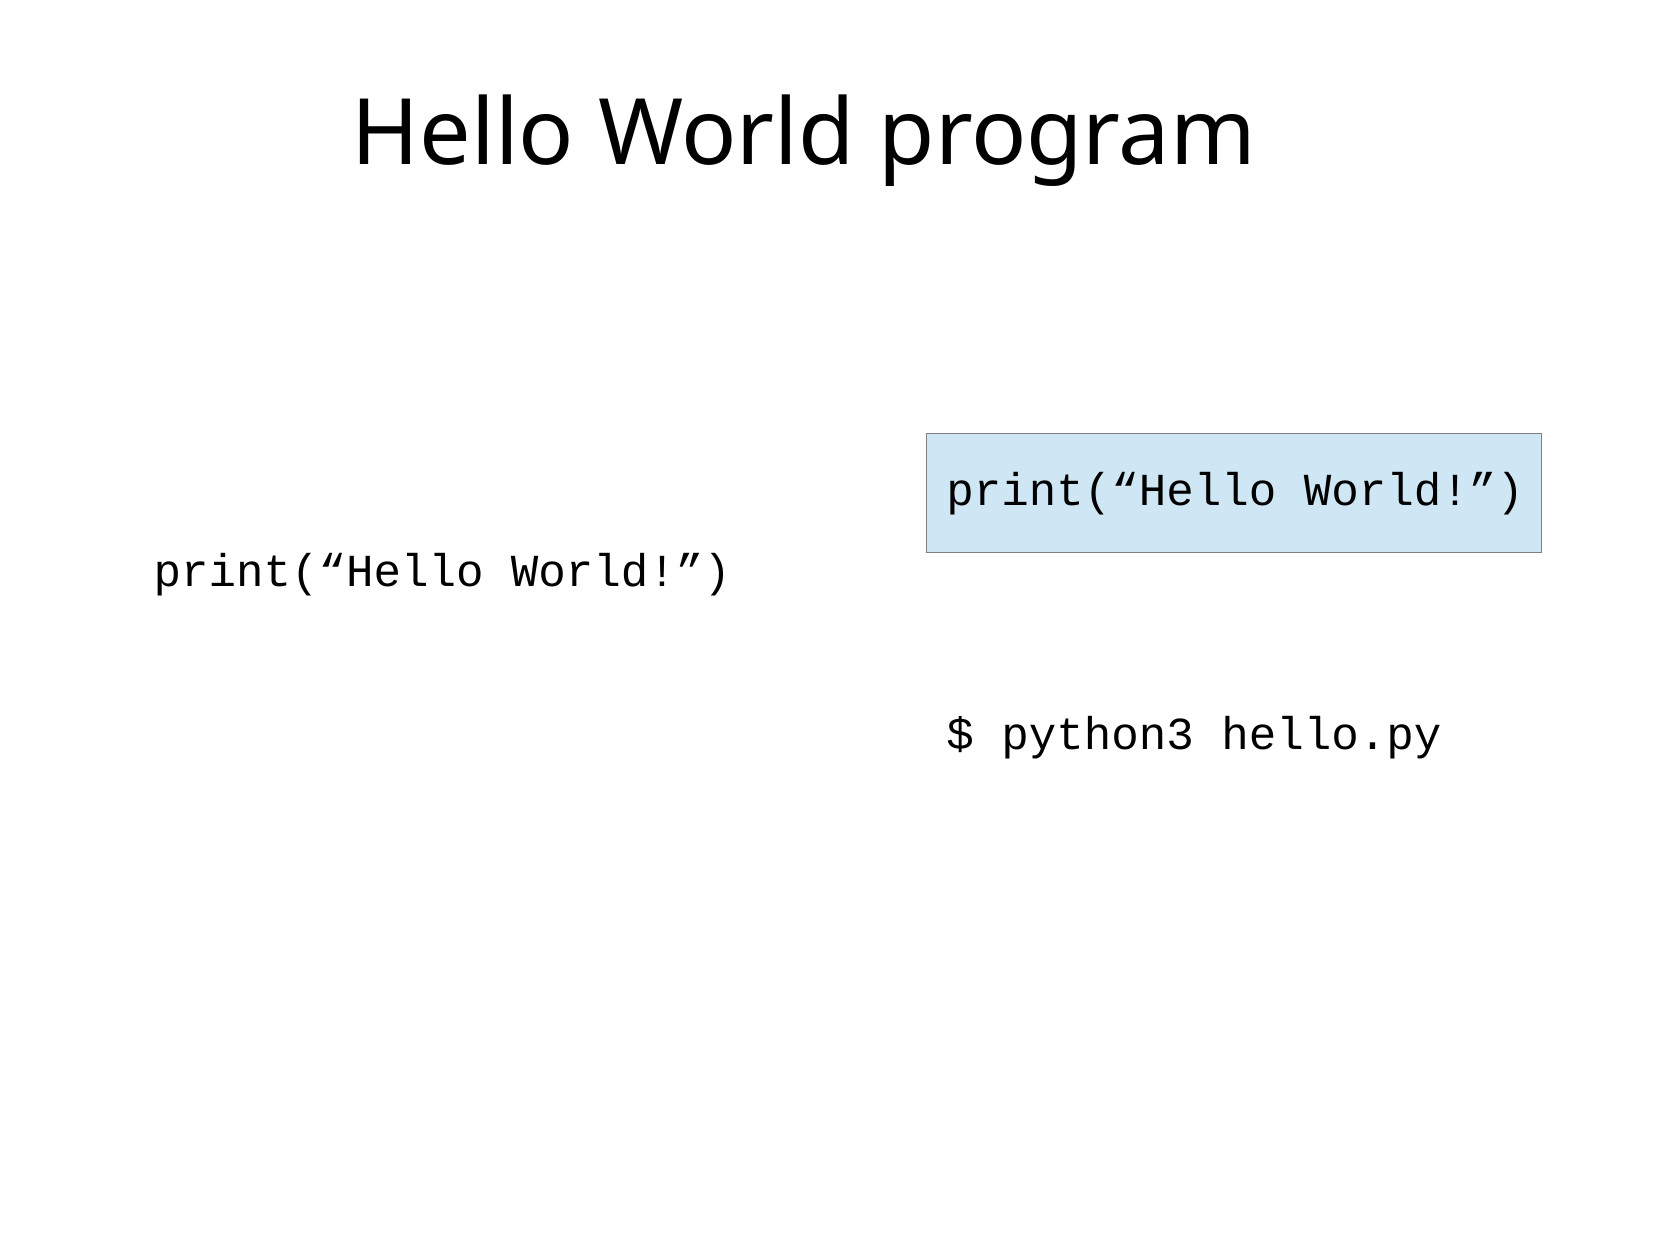

# Hello World program
print(“Hello World!”)
print(“Hello World!”)
$ python3 hello.py